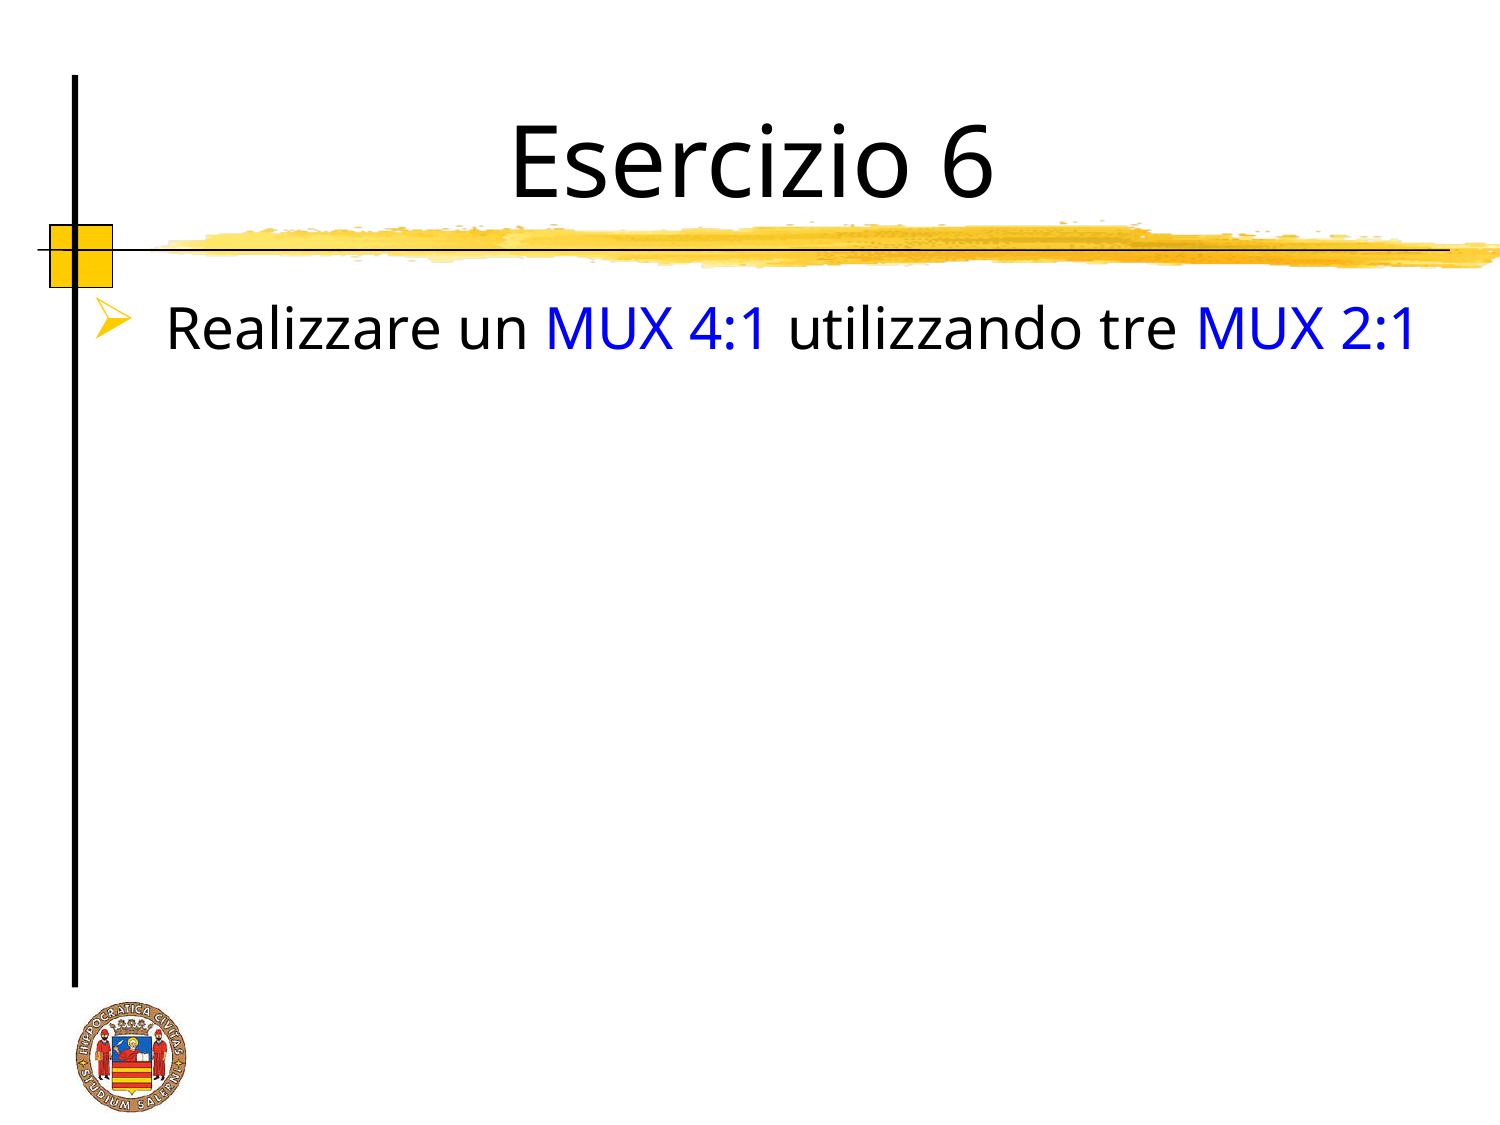

Esercizio 6
# Realizzare un MUX 4:1 utilizzando tre MUX 2:1